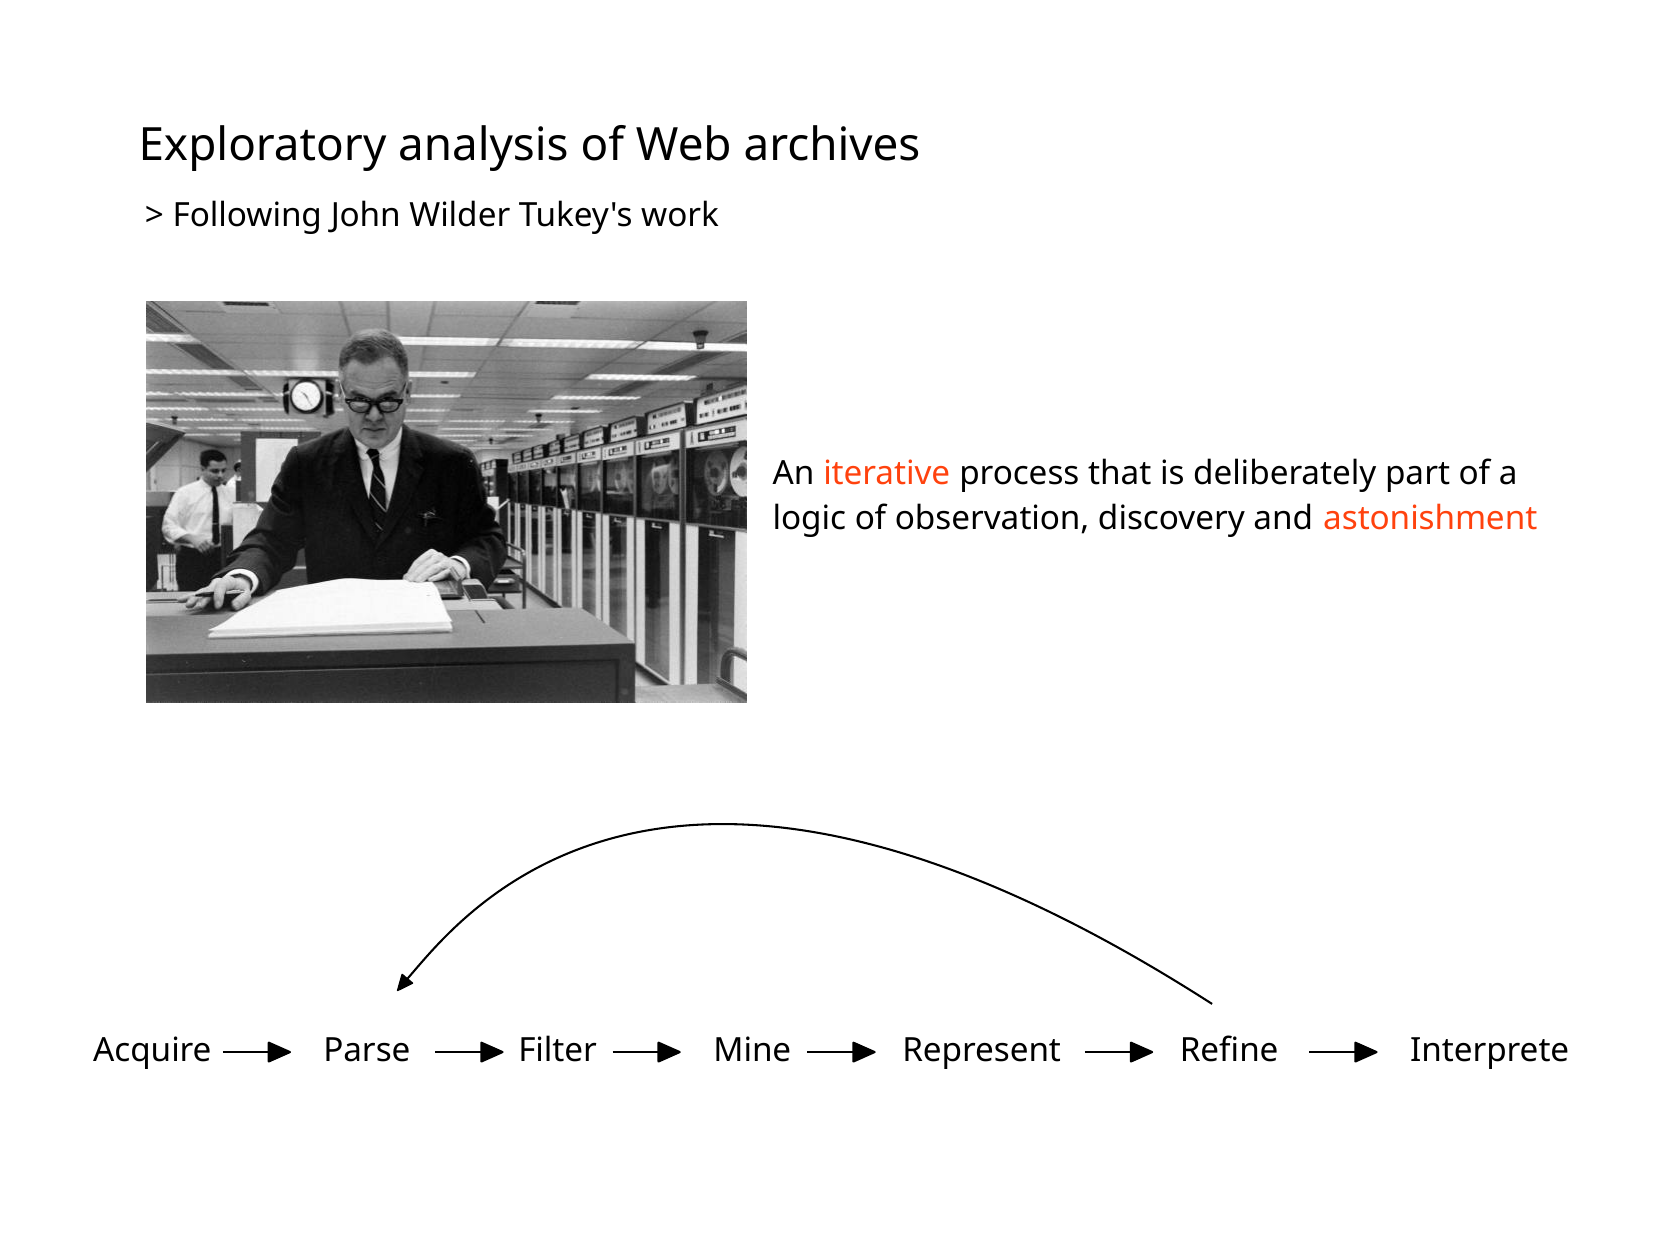

Exploratory analysis of Web archives
> Following John Wilder Tukey's work
An iterative process that is deliberately part of a
logic of observation, discovery and astonishment
Acquire
Parse
Filter
Mine
Represent
Refine
Interprete